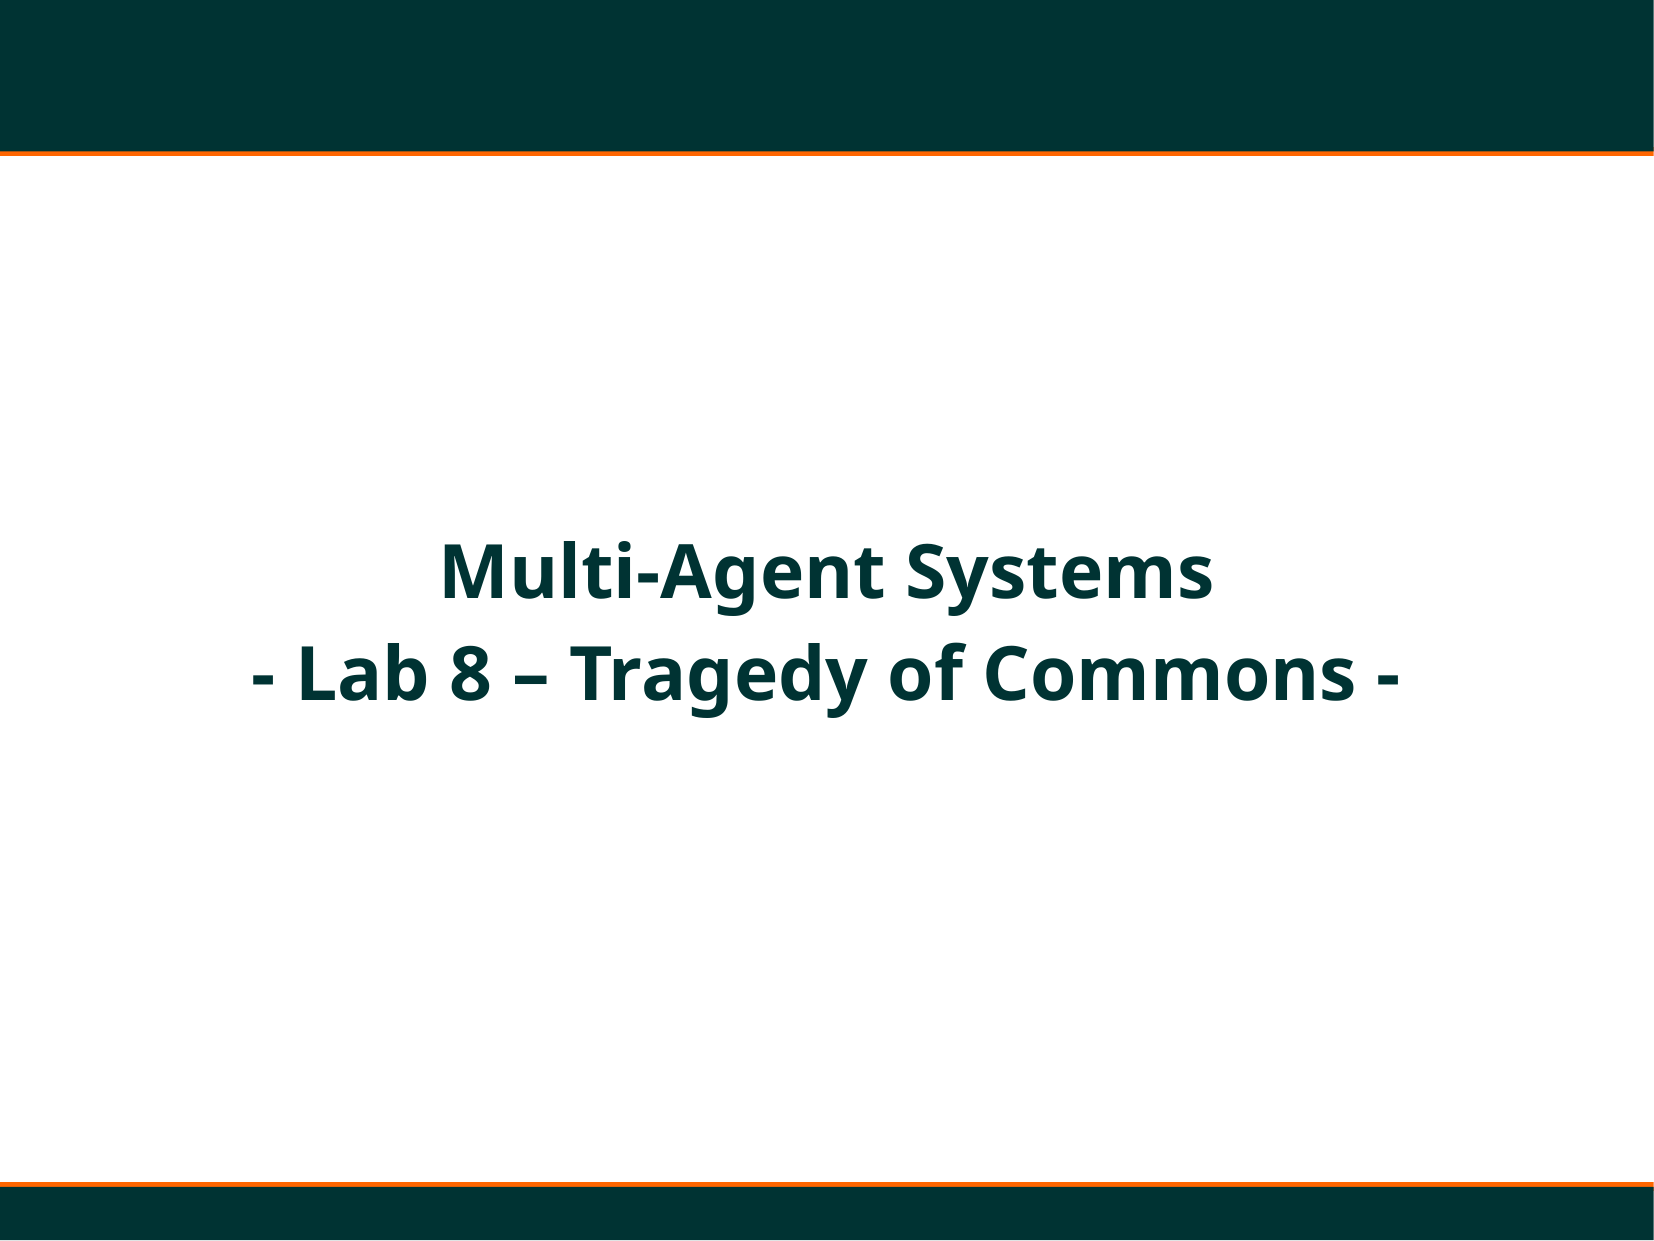

# Multi-Agent Systems
- Lab 8 – Tragedy of Commons -